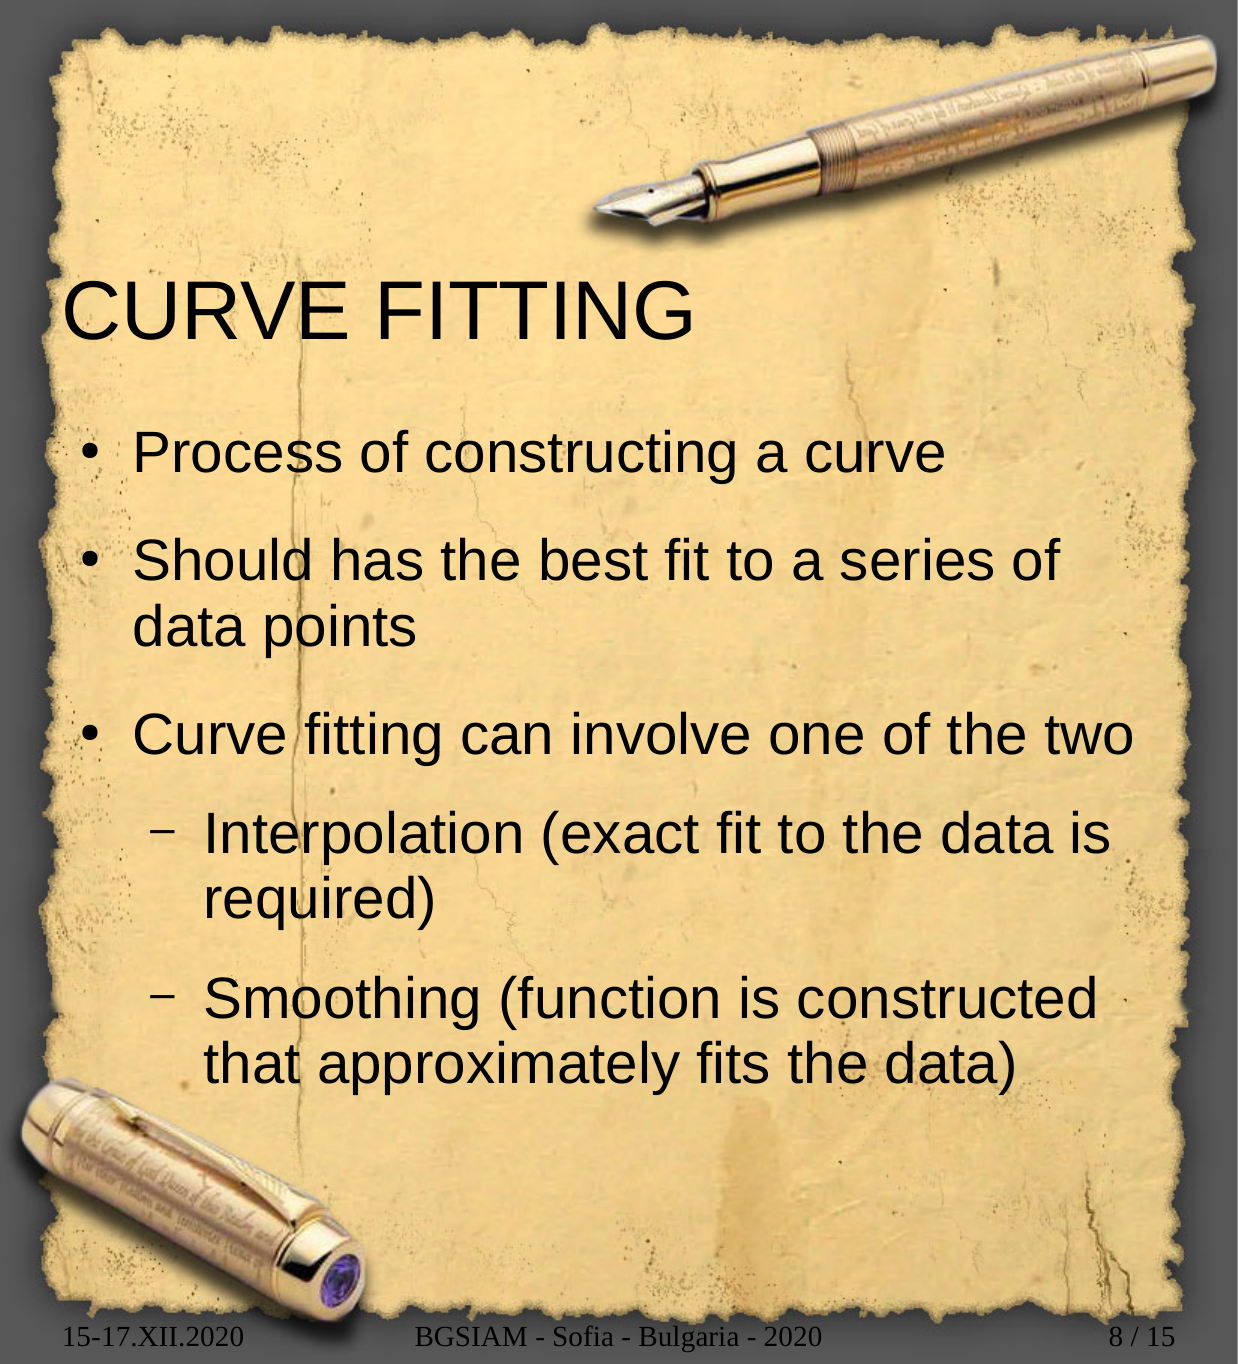

# Curve Fitting
Process of constructing a curve
Should has the best fit to a series of data points
Curve fitting can involve one of the two
Interpolation (exact fit to the data is required)
Smoothing (function is constructed that approximately fits the data)
15-17.XII.2020
BGSIAM - Sofia - Bulgaria - 2020
8